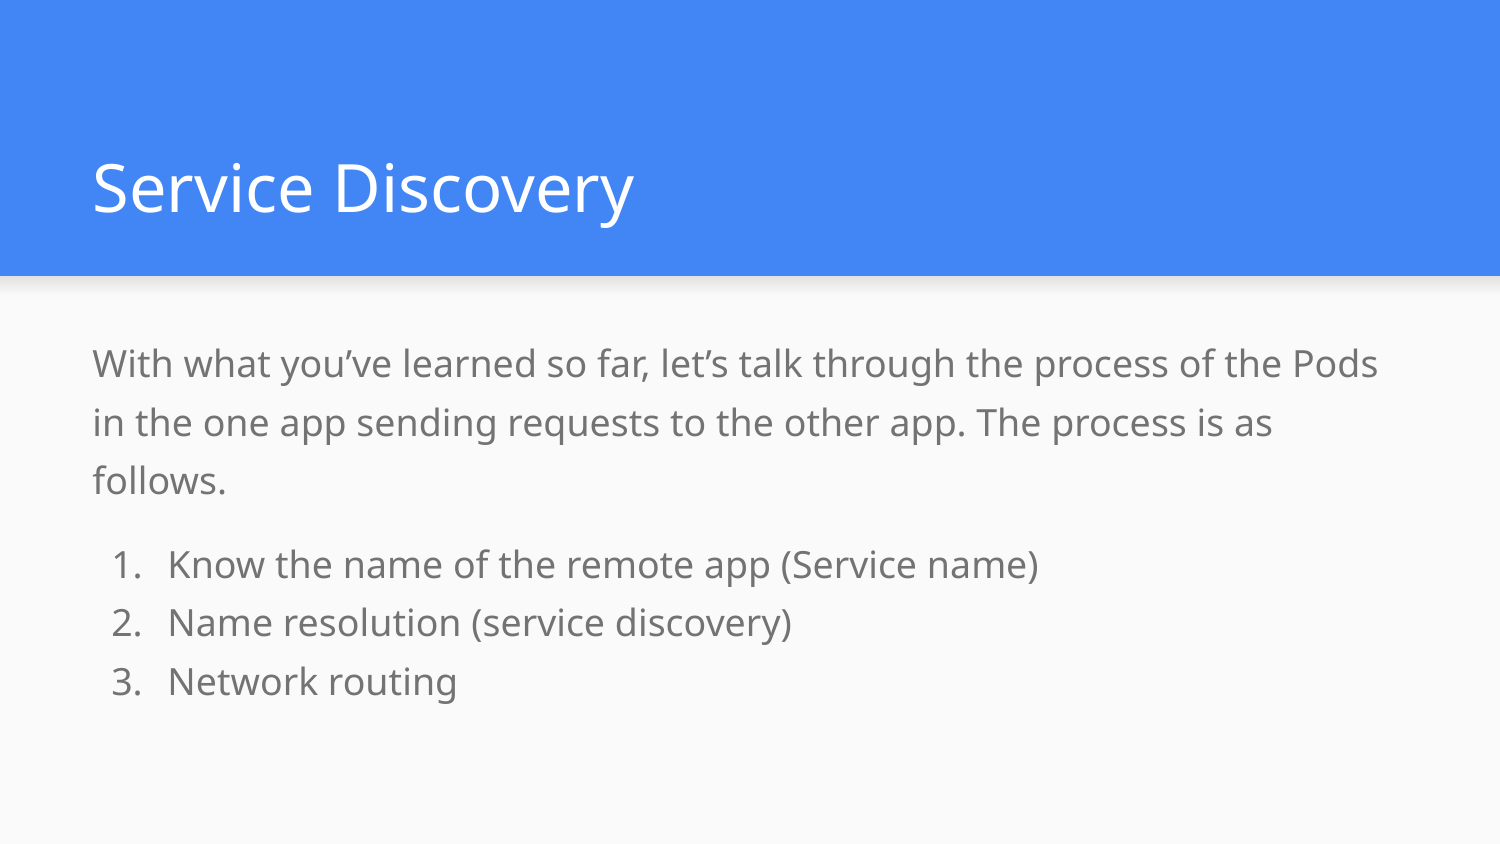

# Service Discovery
With what you’ve learned so far, let’s talk through the process of the Pods in the one app sending requests to the other app. The process is as follows.
Know the name of the remote app (Service name)
Name resolution (service discovery)
Network routing